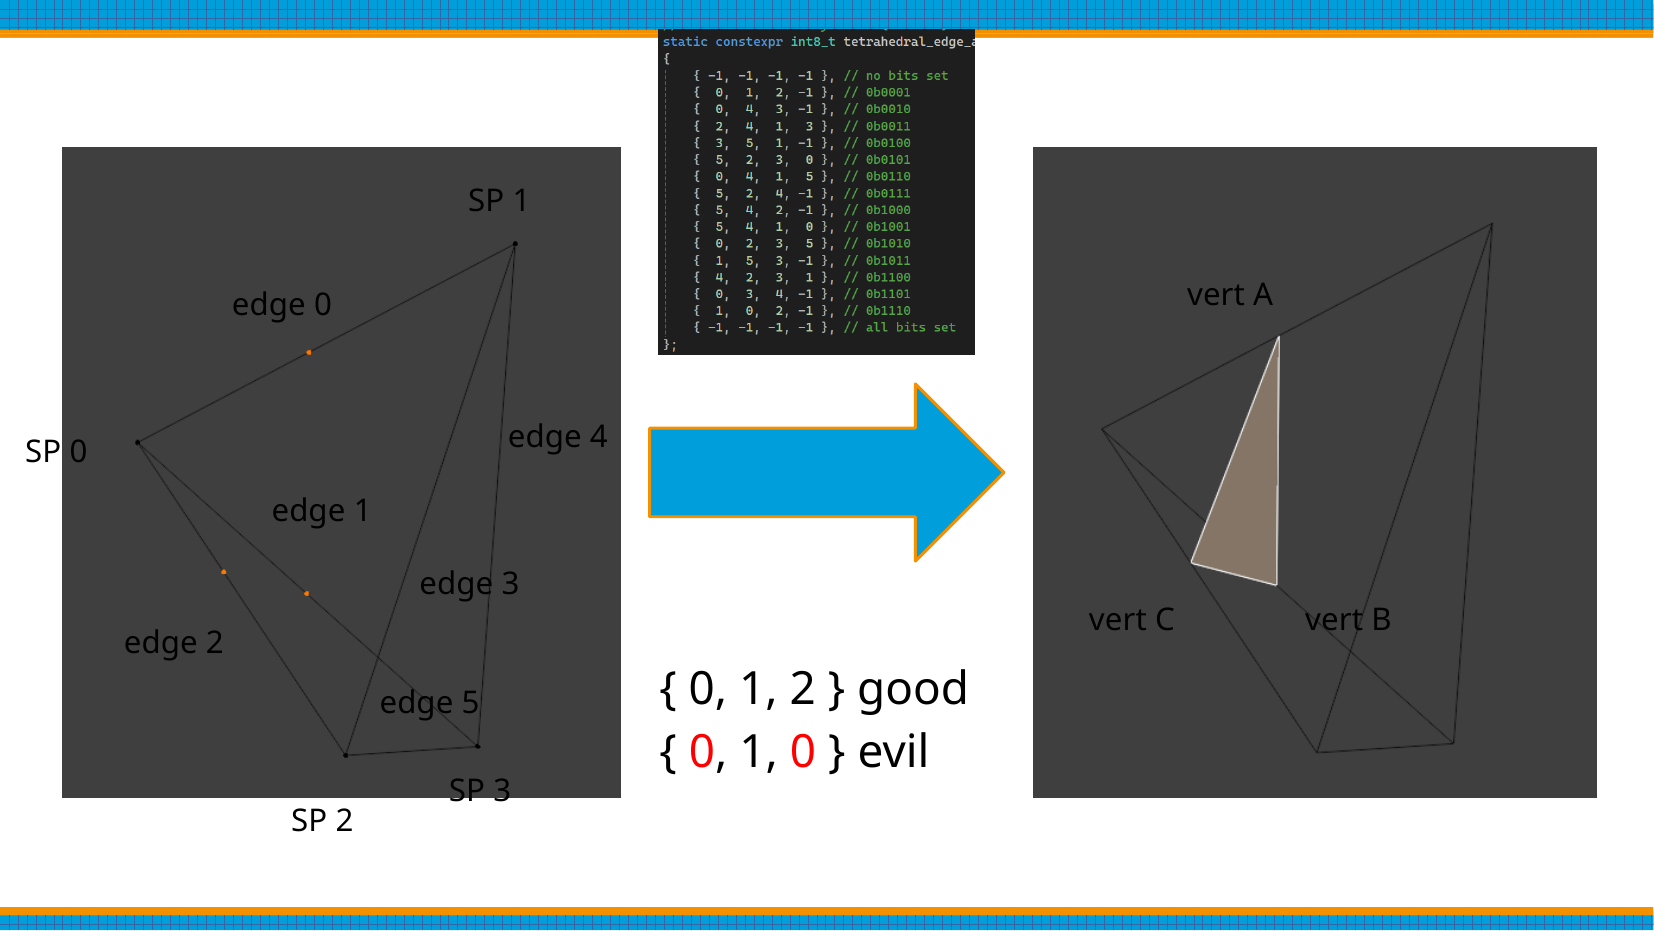

SP 1
edge 0
vert A
edge 4
SP 0
edge 1
edge 3
vert C
vert B
edge 2
{ 0, 1, 2 } good
{ 0, 1, 0 } evil
edge 5
SP 3
SP 2